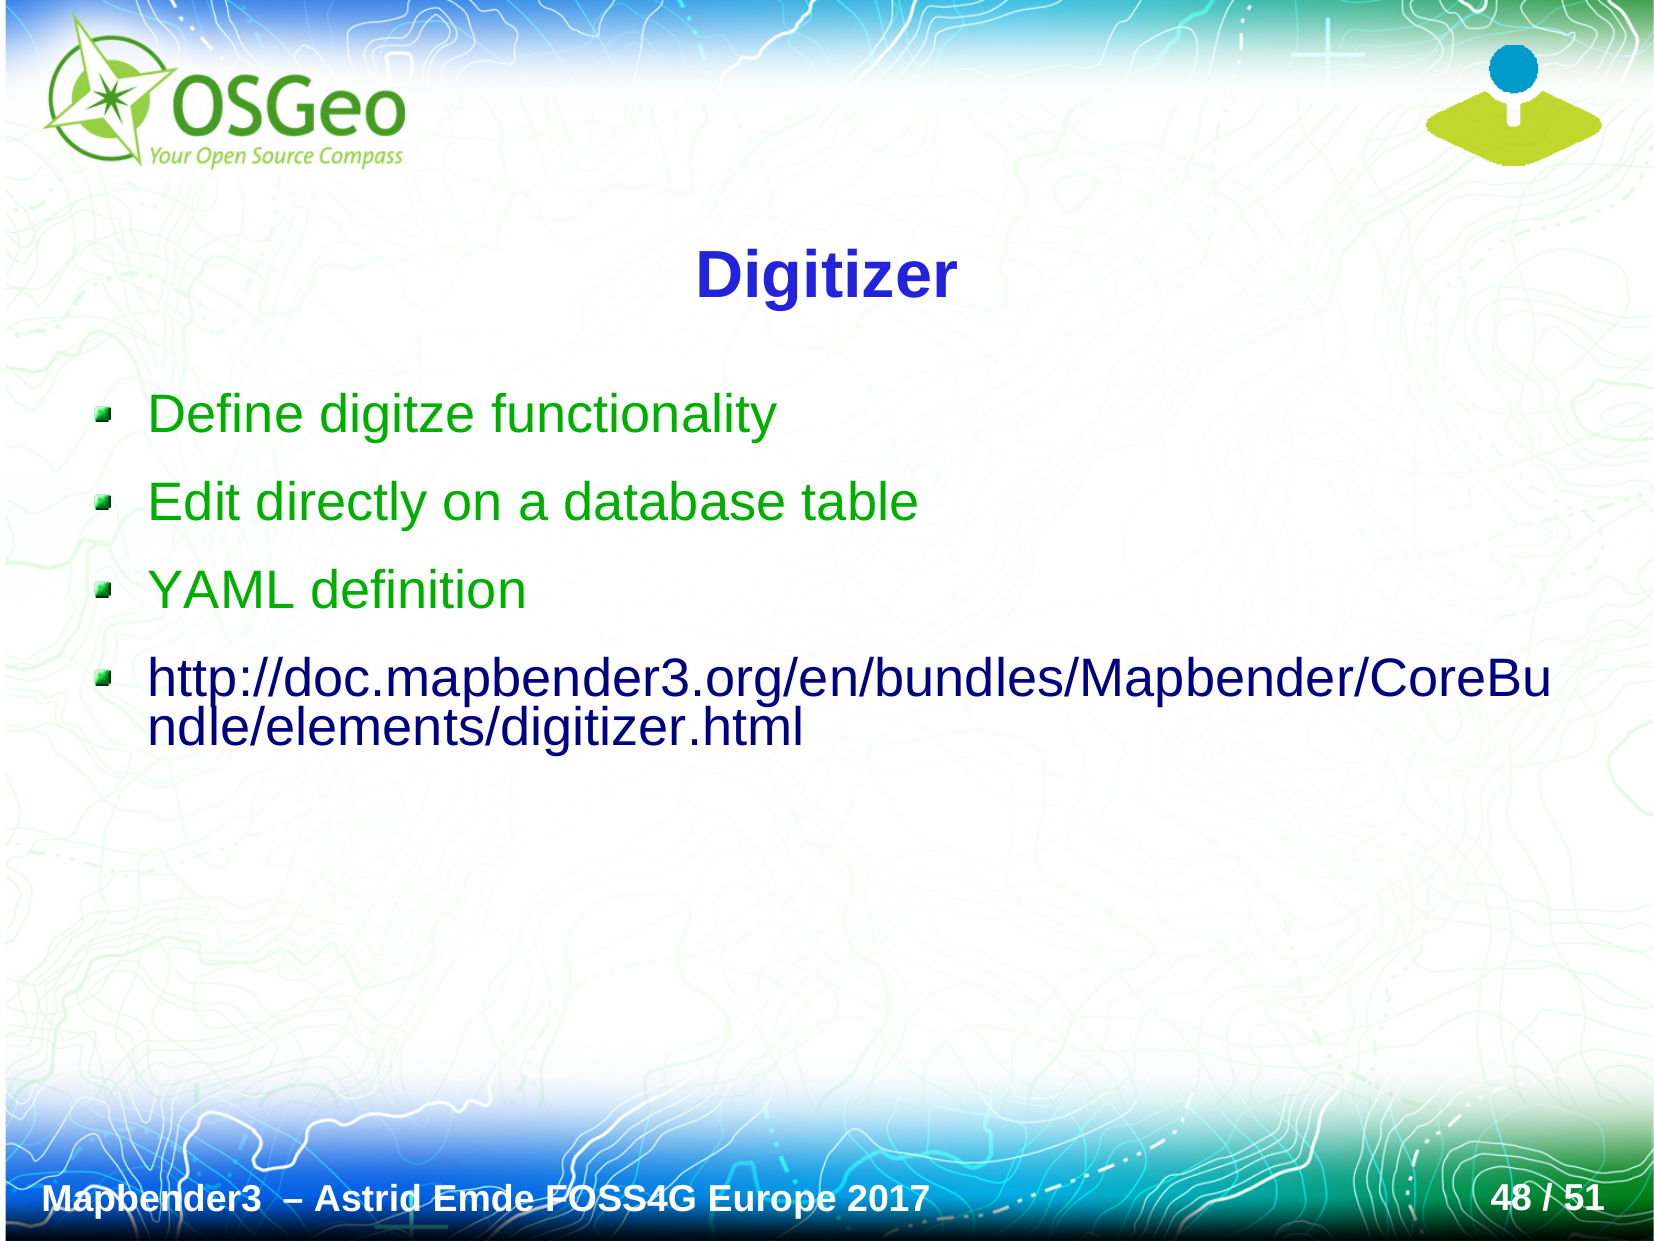

# Digitizer
Define digitze functionality
Edit directly on a database table
YAML definition
http://doc.mapbender3.org/en/bundles/Mapbender/CoreBundle/elements/digitizer.html